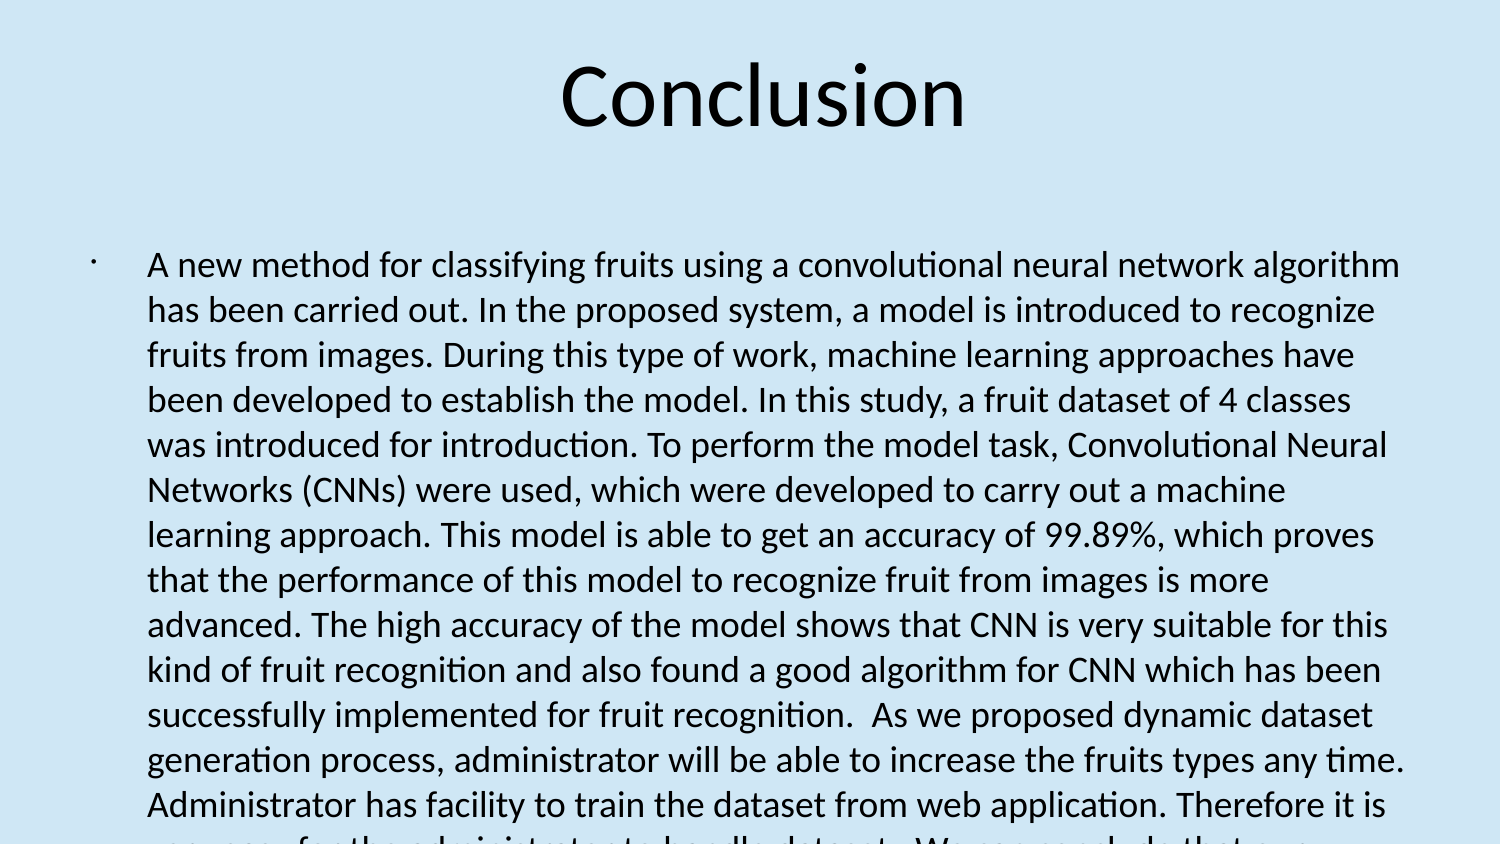

# Conclusion
A new method for classifying fruits using a convolutional neural network algorithm has been carried out. In the proposed system, a model is introduced to recognize fruits from images. During this type of work, machine learning approaches have been developed to establish the model. In this study, a fruit dataset of 4 classes was introduced for introduction. To perform the model task, Convolutional Neural Networks (CNNs) were used, which were developed to carry out a machine learning approach. This model is able to get an accuracy of 99.89%, which proves that the performance of this model to recognize fruit from images is more advanced. The high accuracy of the model shows that CNN is very suitable for this kind of fruit recognition and also found a good algorithm for CNN which has been successfully implemented for fruit recognition. As we proposed dynamic dataset generation process, administrator will be able to increase the fruits types any time. Administrator has facility to train the dataset from web application. Therefore it is very easy for the administrator to handle dataset. We can conclude that our proposed system is very beneficial for customers.